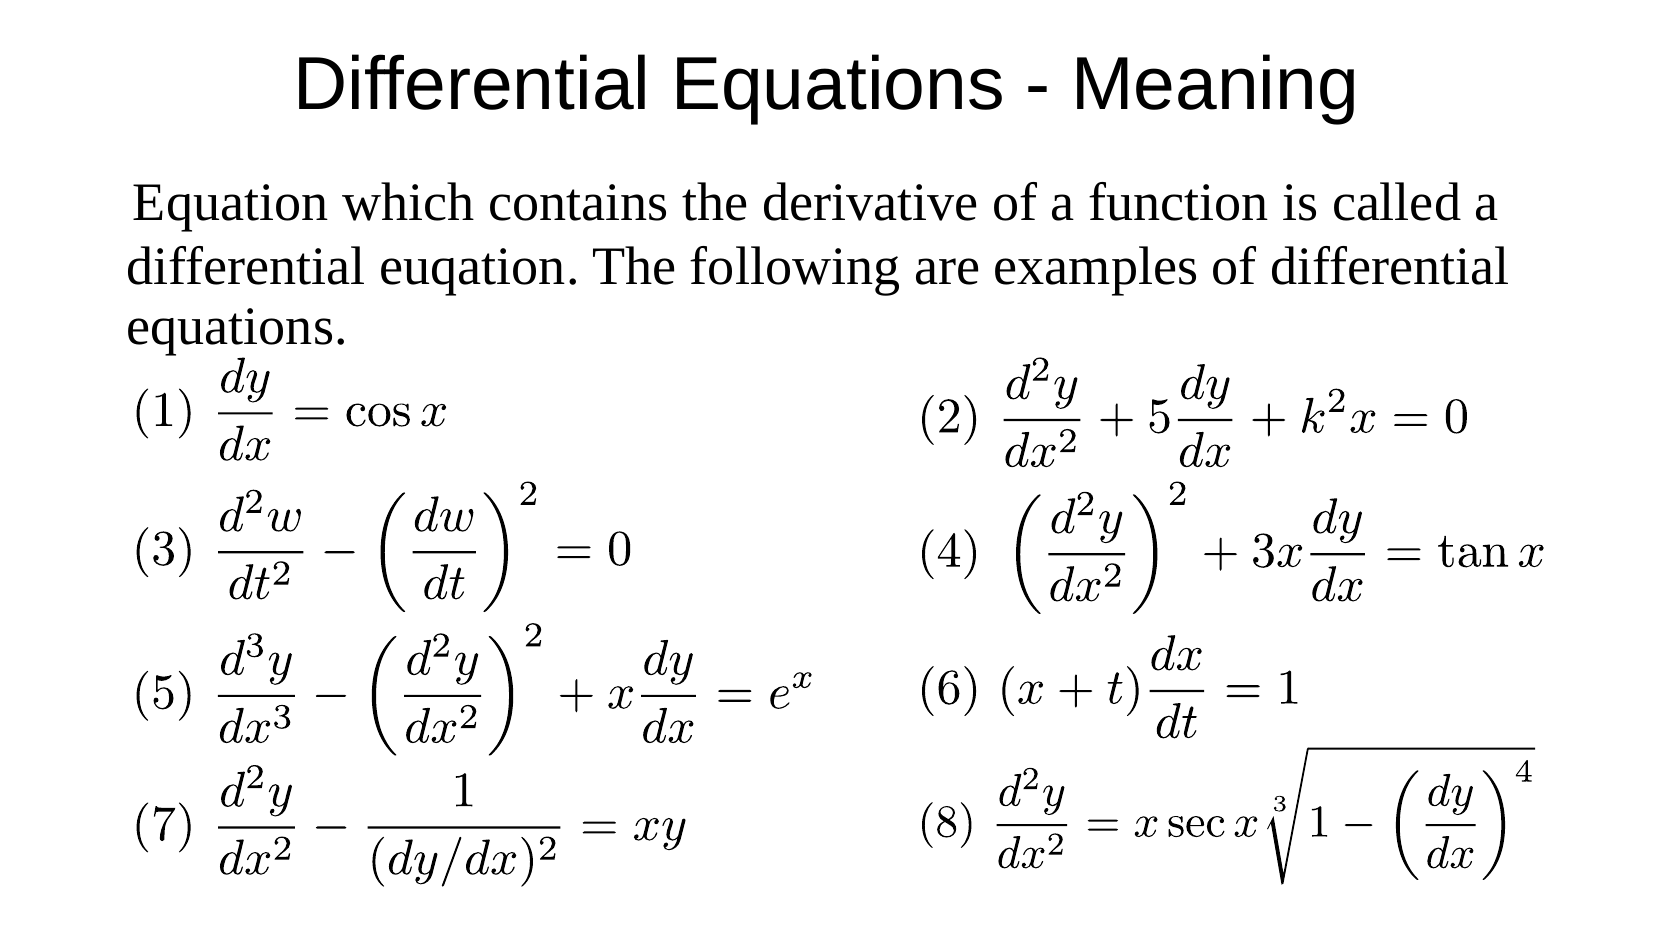

# Differential Equations - Meaning
	Equation which contains the derivative of a function is called a
 differential euqation. The following are examples of differential
 equations.